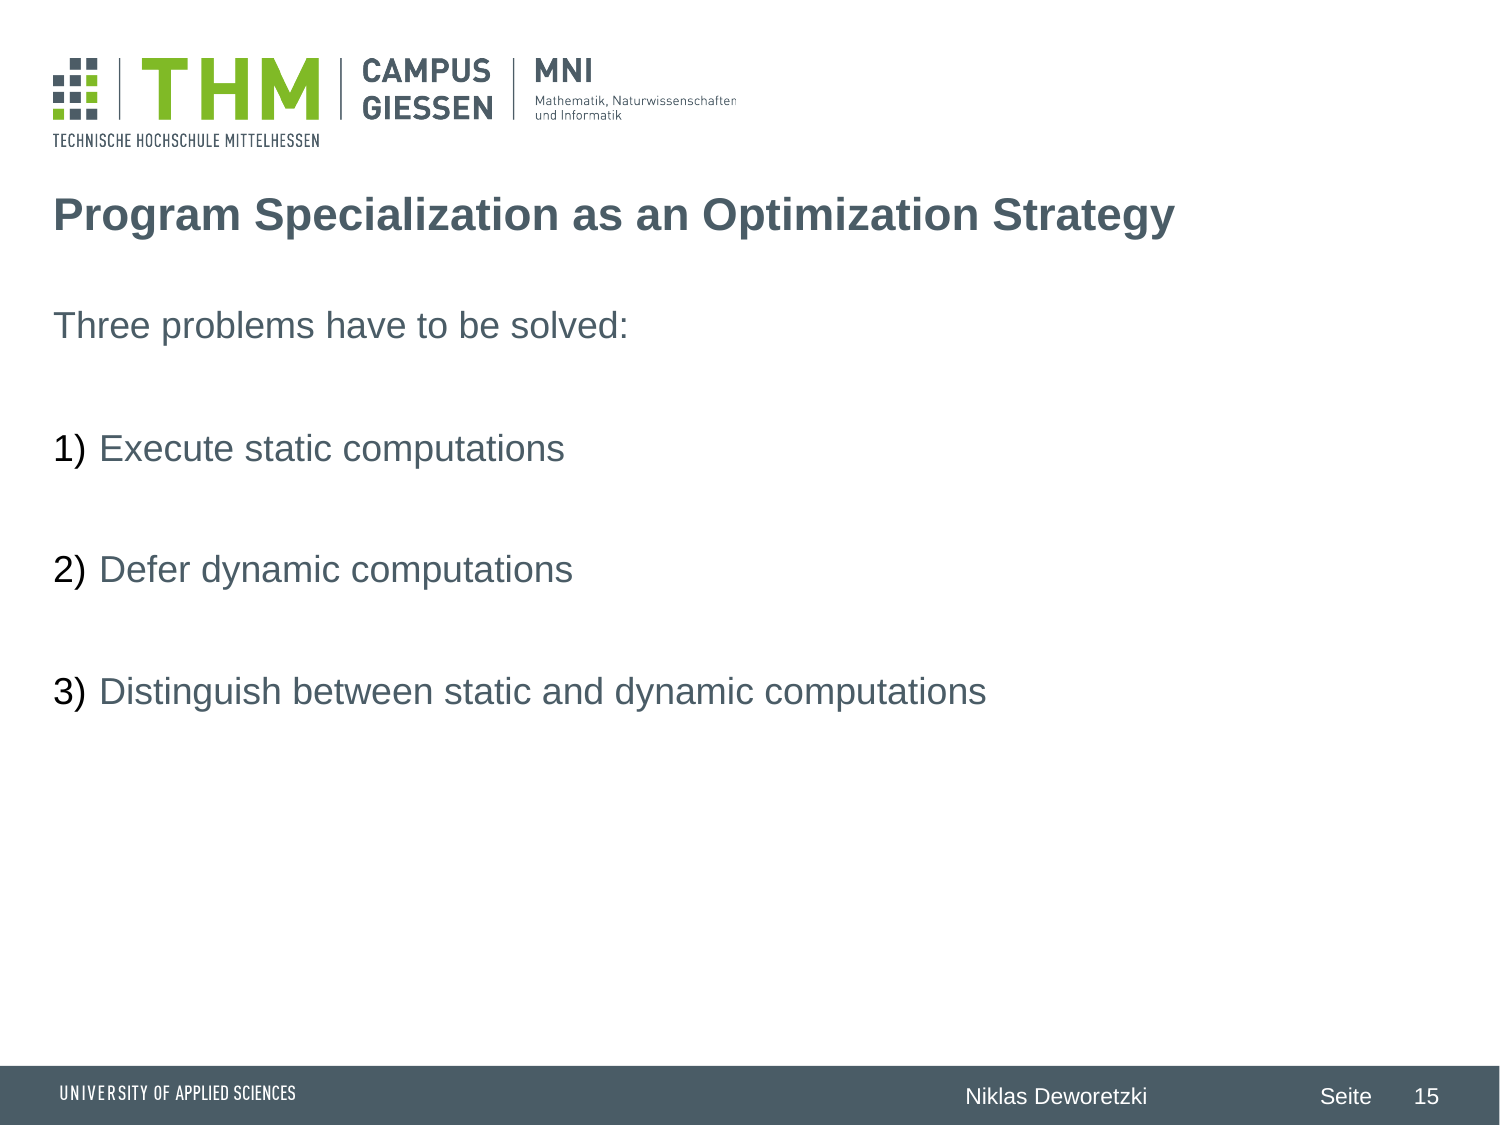

# Program Specialization as an Optimization Strategy
Three problems have to be solved:
 Execute static computations
 Defer dynamic computations
 Distinguish between static and dynamic computations